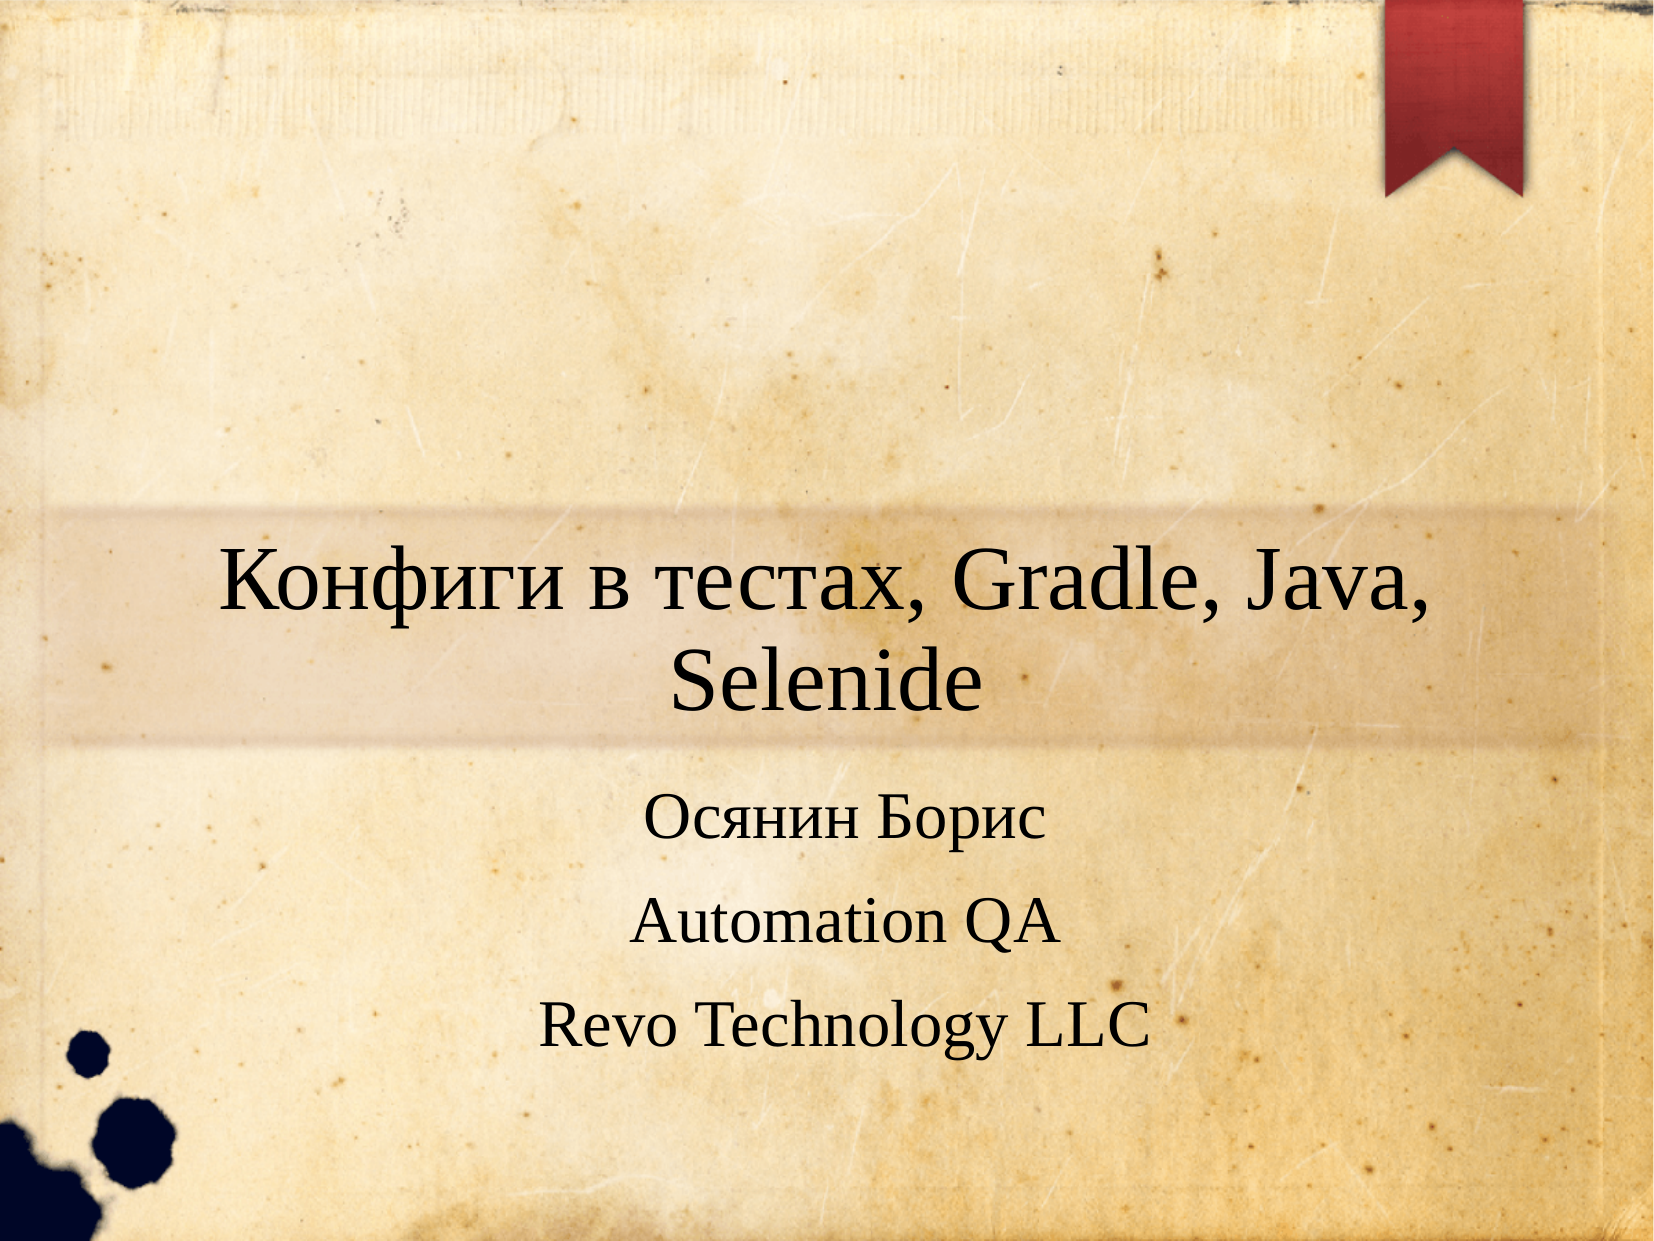

# Конфиги в тестах, Gradle, Java, Selenide
Осянин Борис
Automation QA
Revo Technology LLC